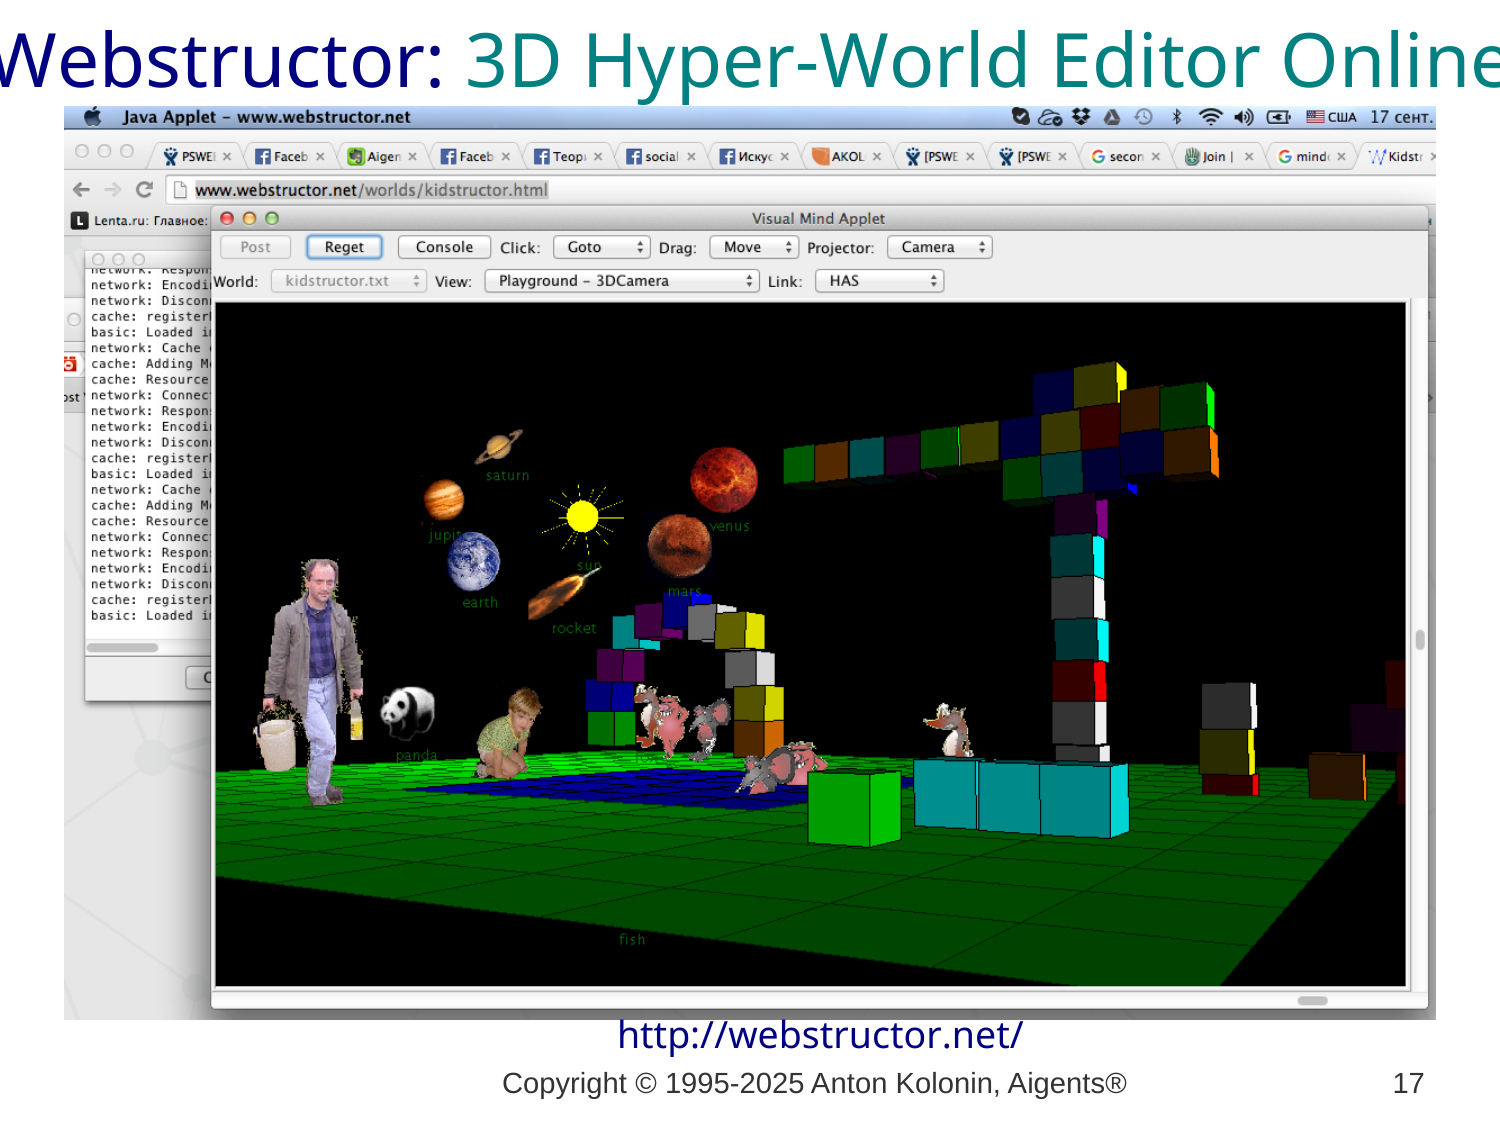

Webstructor: 3D Hyper-World Editor Online
http://webstructor.net/
Copyright © 1995-2025 Anton Kolonin, Aigents®
17